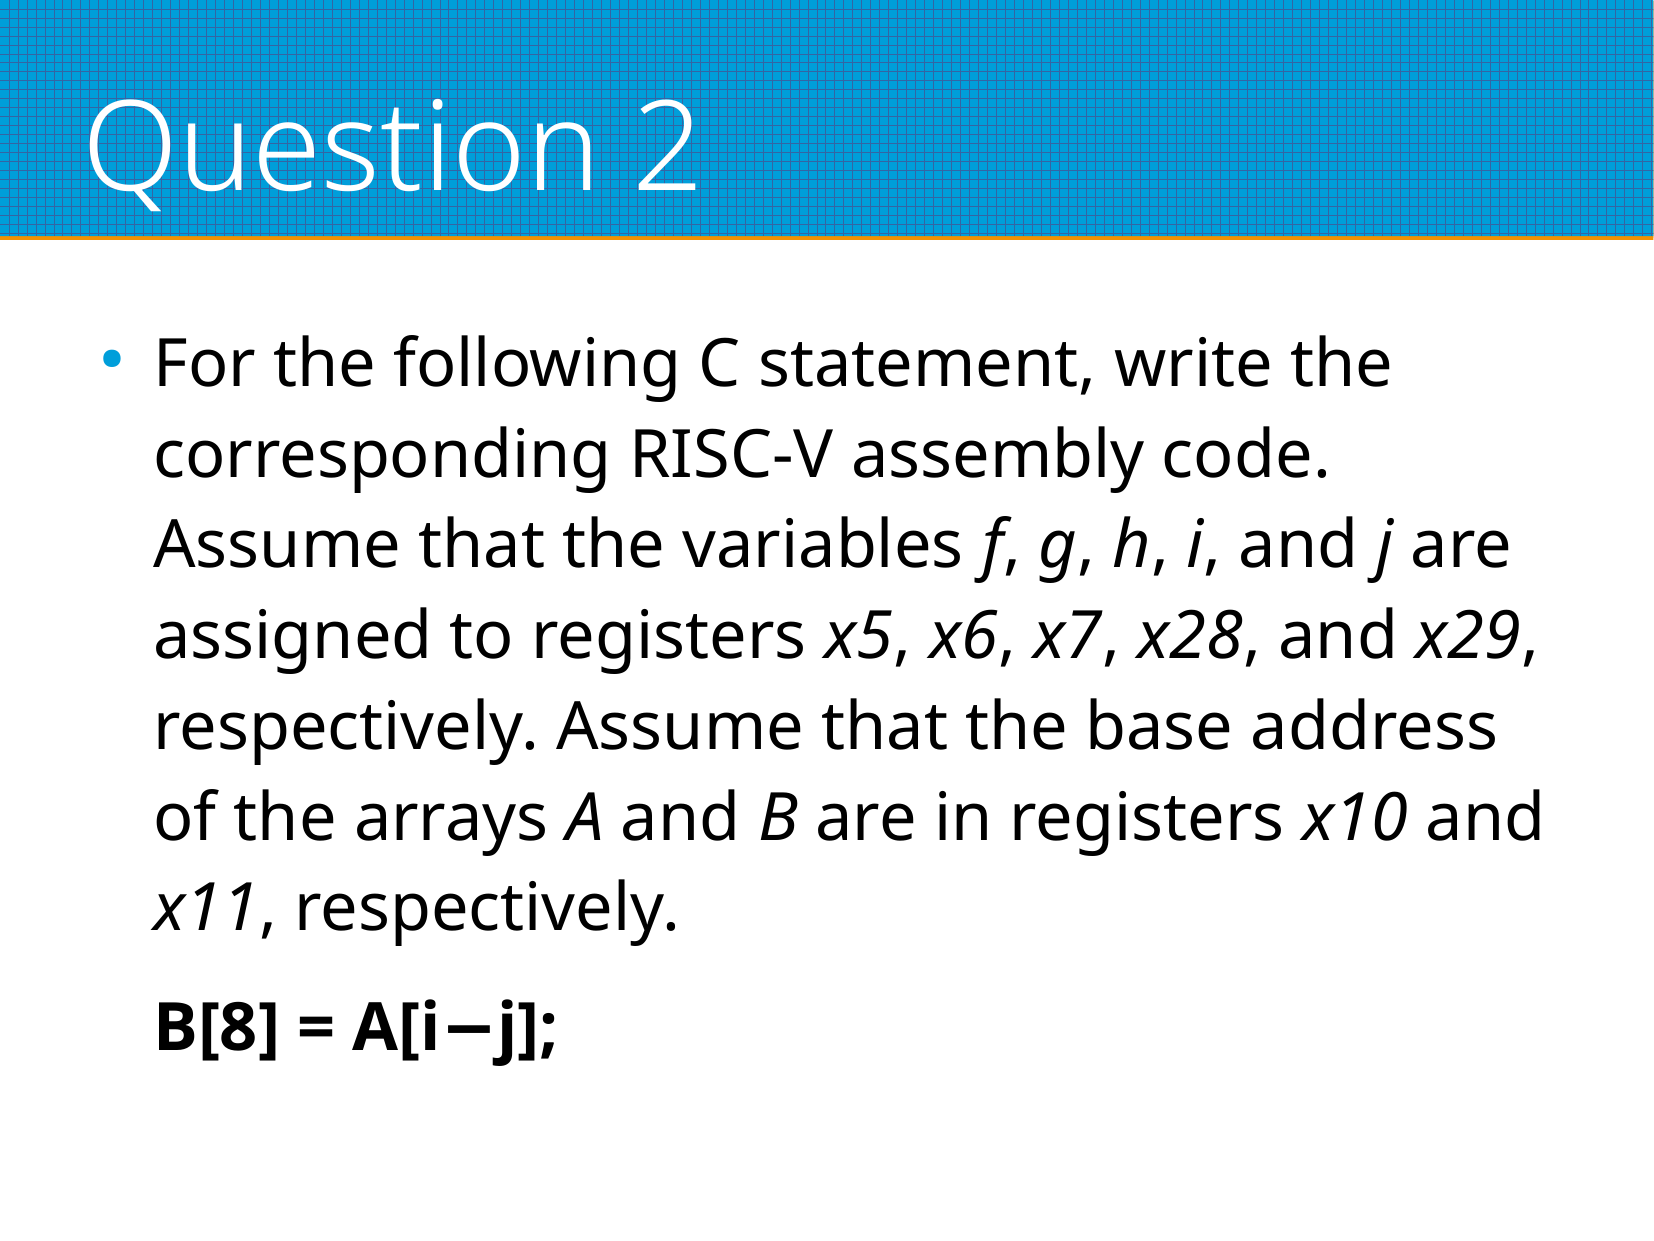

# Question 2
For the following C statement, write the corresponding RISC-V assembly code. Assume that the variables f, g, h, i, and j are assigned to registers x5, x6, x7, x28, and x29, respectively. Assume that the base address of the arrays A and B are in registers x10 and x11, respectively.
B[8] = A[i−j];